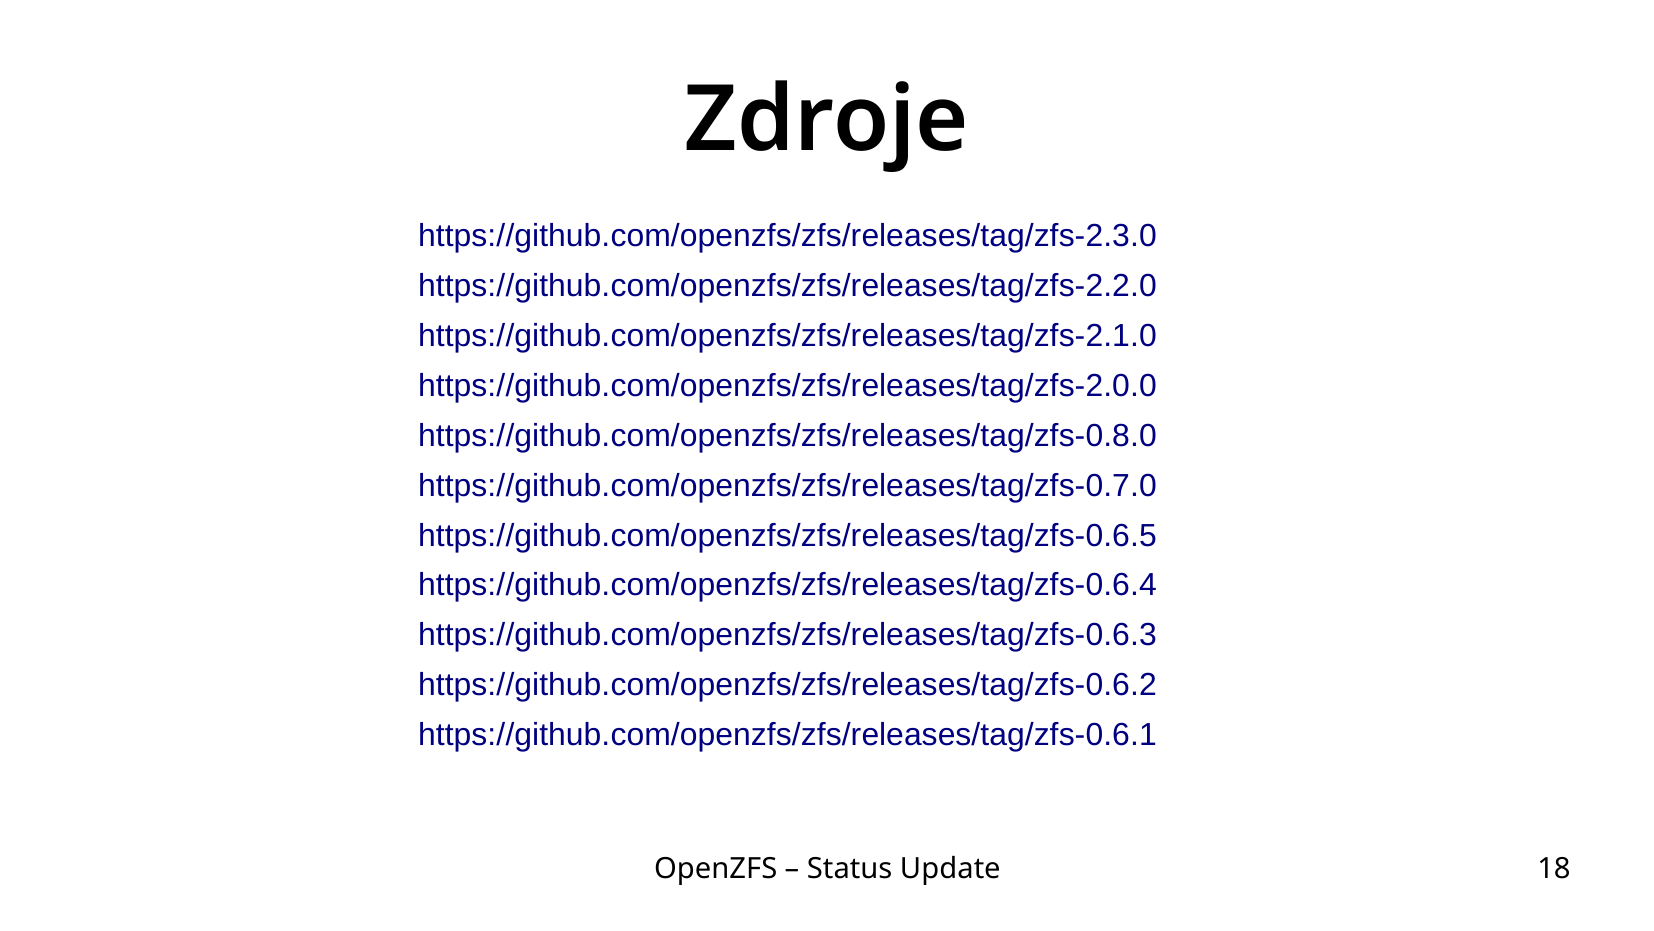

# Zdroje
https://github.com/openzfs/zfs/releases/tag/zfs-2.3.0
https://github.com/openzfs/zfs/releases/tag/zfs-2.2.0
https://github.com/openzfs/zfs/releases/tag/zfs-2.1.0
https://github.com/openzfs/zfs/releases/tag/zfs-2.0.0
https://github.com/openzfs/zfs/releases/tag/zfs-0.8.0
https://github.com/openzfs/zfs/releases/tag/zfs-0.7.0
https://github.com/openzfs/zfs/releases/tag/zfs-0.6.5
https://github.com/openzfs/zfs/releases/tag/zfs-0.6.4
https://github.com/openzfs/zfs/releases/tag/zfs-0.6.3
https://github.com/openzfs/zfs/releases/tag/zfs-0.6.2
https://github.com/openzfs/zfs/releases/tag/zfs-0.6.1
OpenZFS – Status Update
18